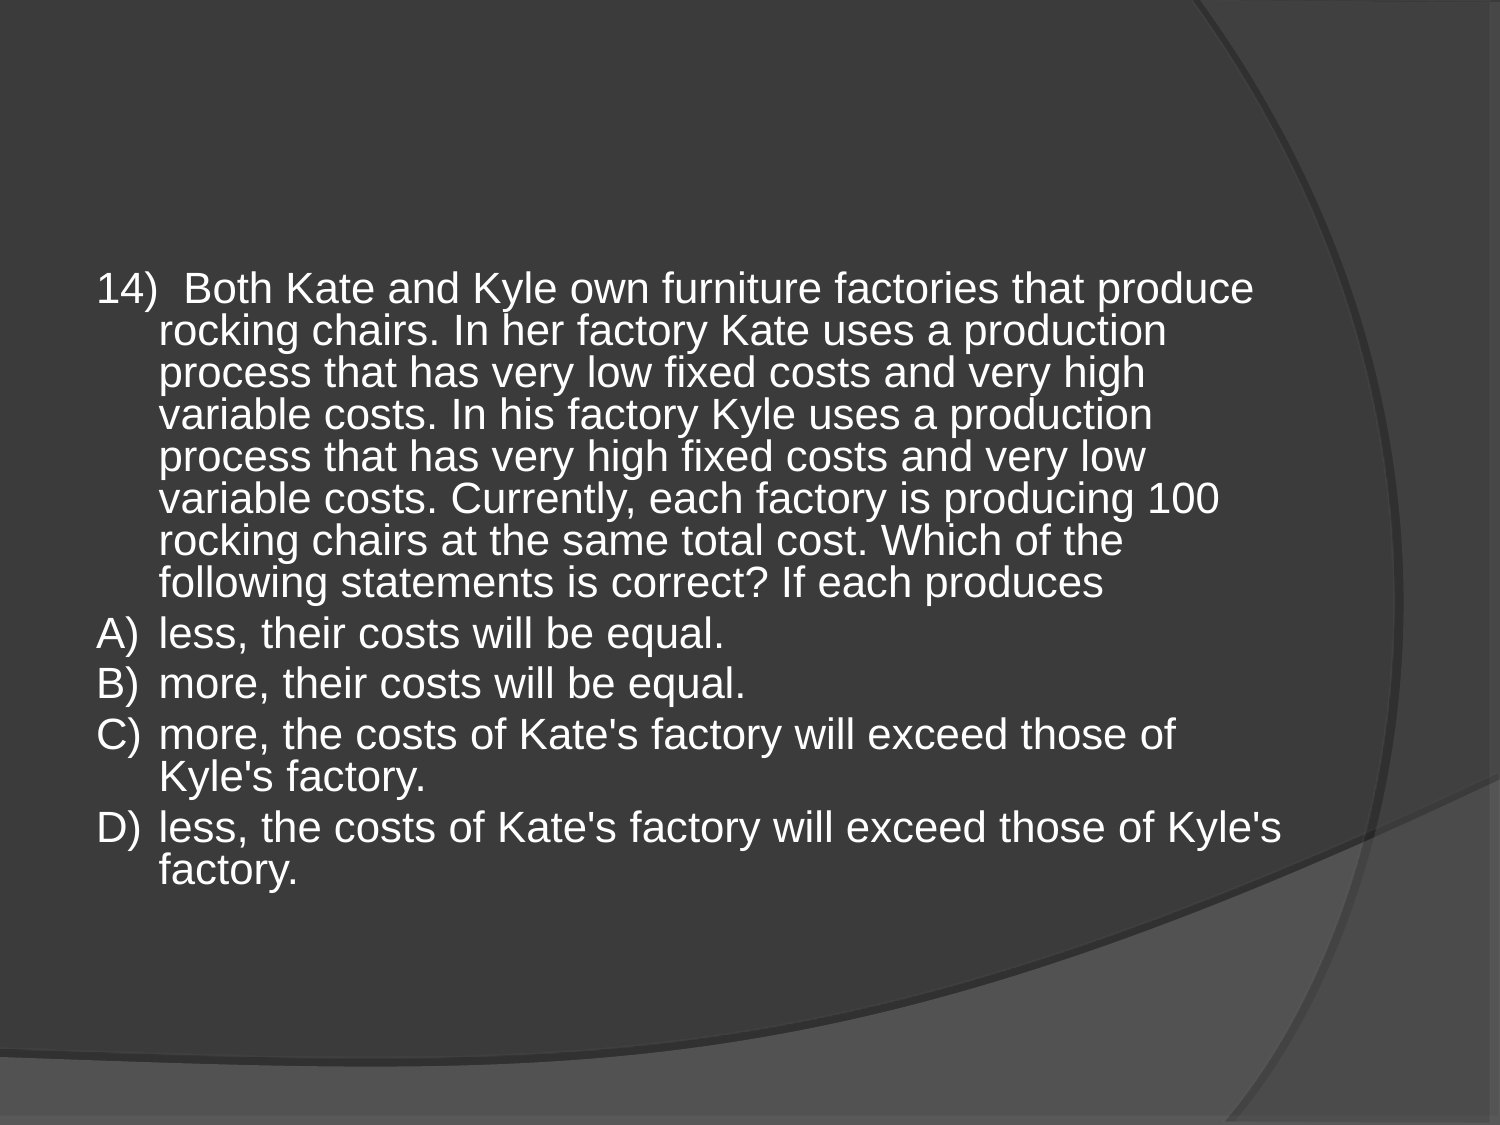

#
14) Both Kate and Kyle own furniture factories that produce rocking chairs. In her factory Kate uses a production process that has very low fixed costs and very high variable costs. In his factory Kyle uses a production process that has very high fixed costs and very low variable costs. Currently, each factory is producing 100 rocking chairs at the same total cost. Which of the following statements is correct? If each produces
A)	less, their costs will be equal.
B)	more, their costs will be equal.
C)	more, the costs of Kate's factory will exceed those of Kyle's factory.
D)	less, the costs of Kate's factory will exceed those of Kyle's factory.